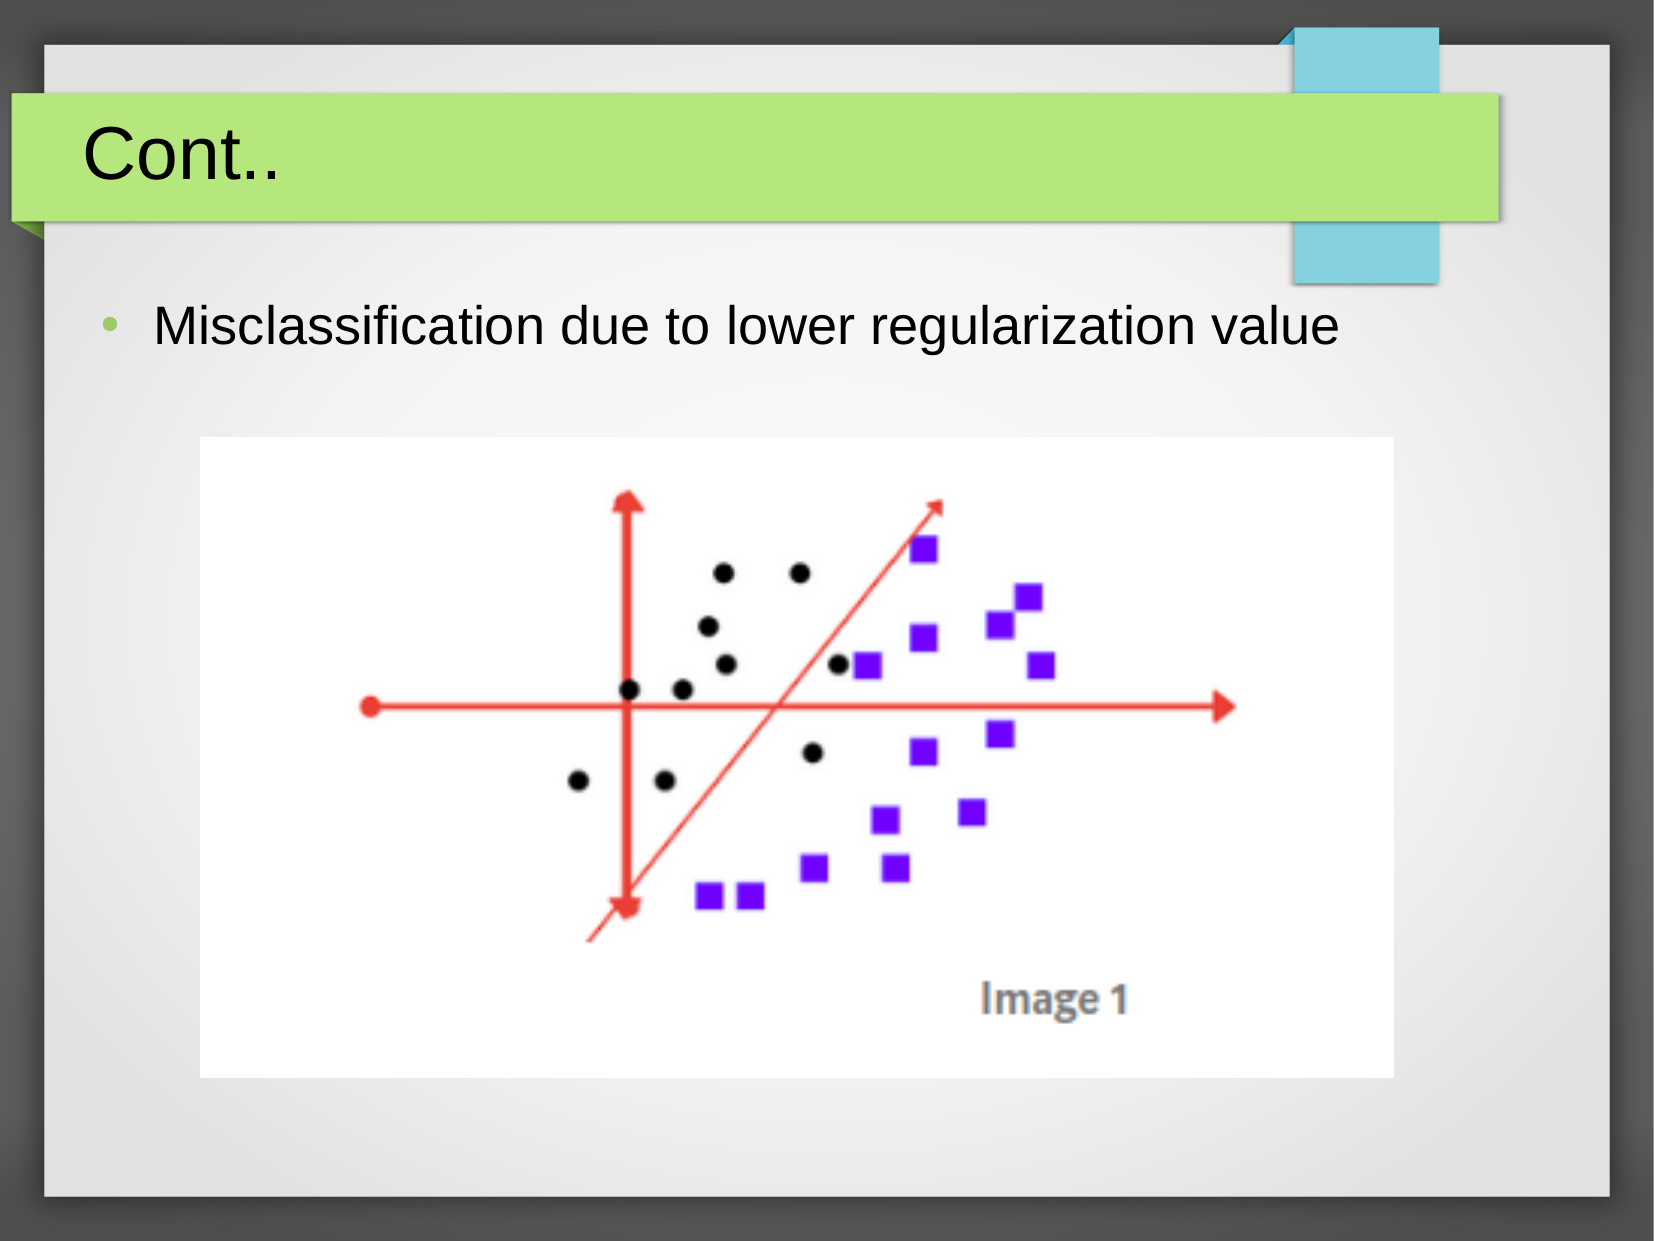

# Cont..
Misclassification due to lower regularization value